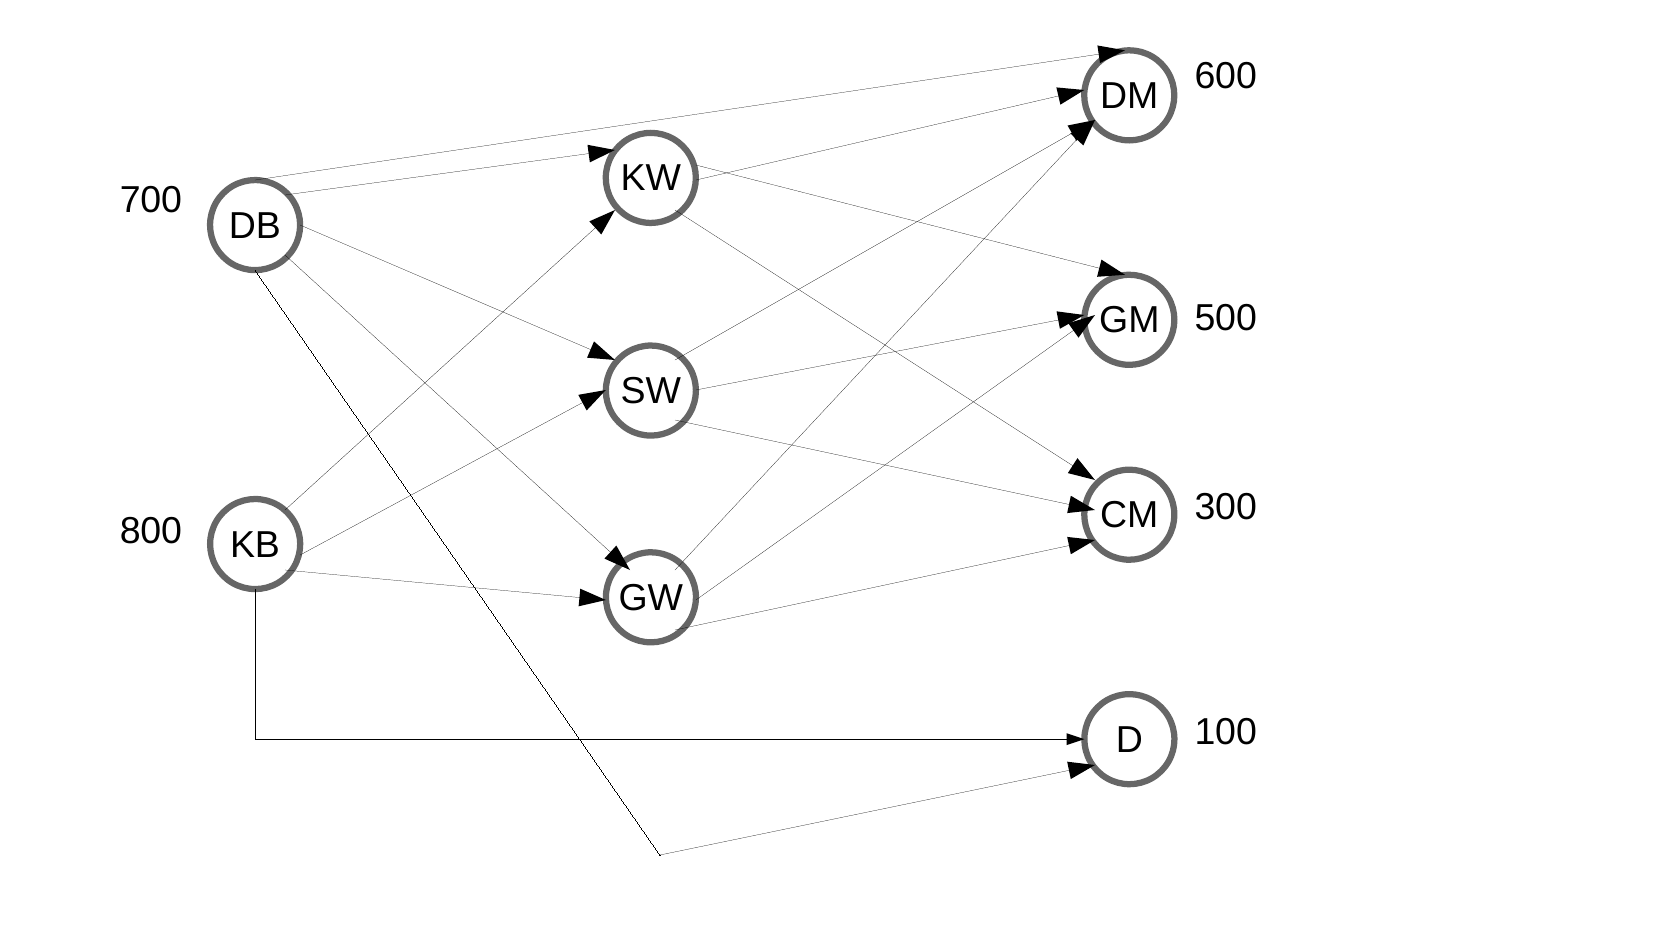

600
DM
KW
700
DB
GM
500
SW
CM
300
KB
800
GW
D
100